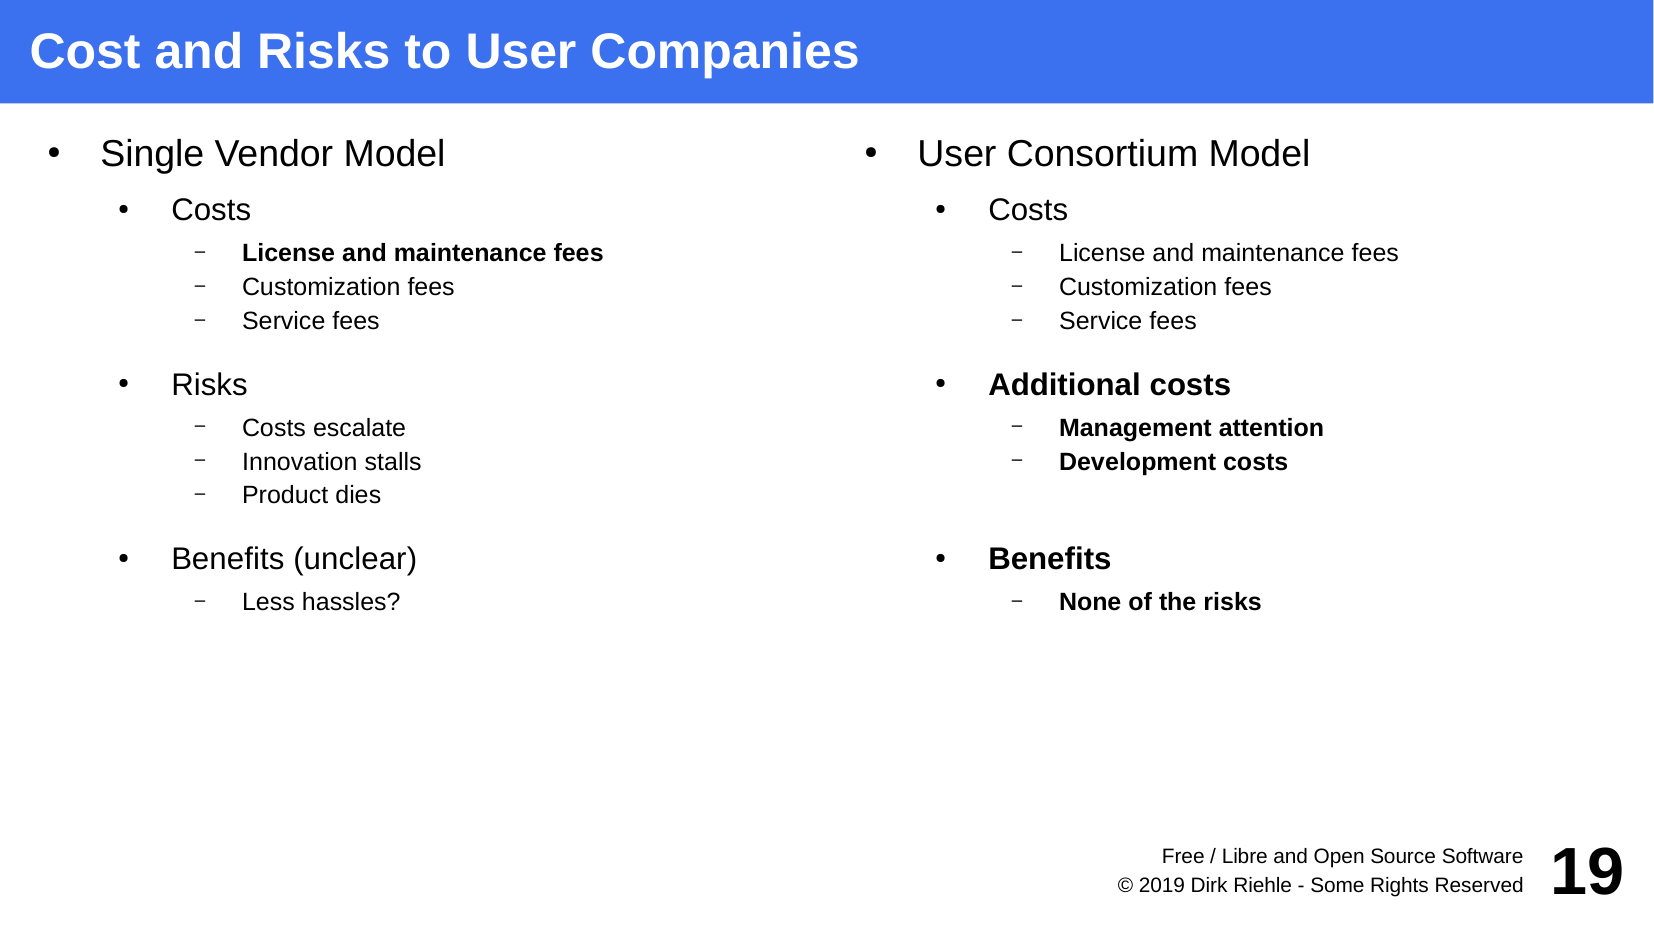

# Cost and Risks to User Companies
Single Vendor Model
Costs
License and maintenance fees
Customization fees
Service fees
Risks
Costs escalate
Innovation stalls
Product dies
Benefits (unclear)
Less hassles?
User Consortium Model
Costs
License and maintenance fees
Customization fees
Service fees
Additional costs
Management attention
Development costs
Benefits
None of the risks
Free / Libre and Open Source Software
19
© 2019 Dirk Riehle - Some Rights Reserved